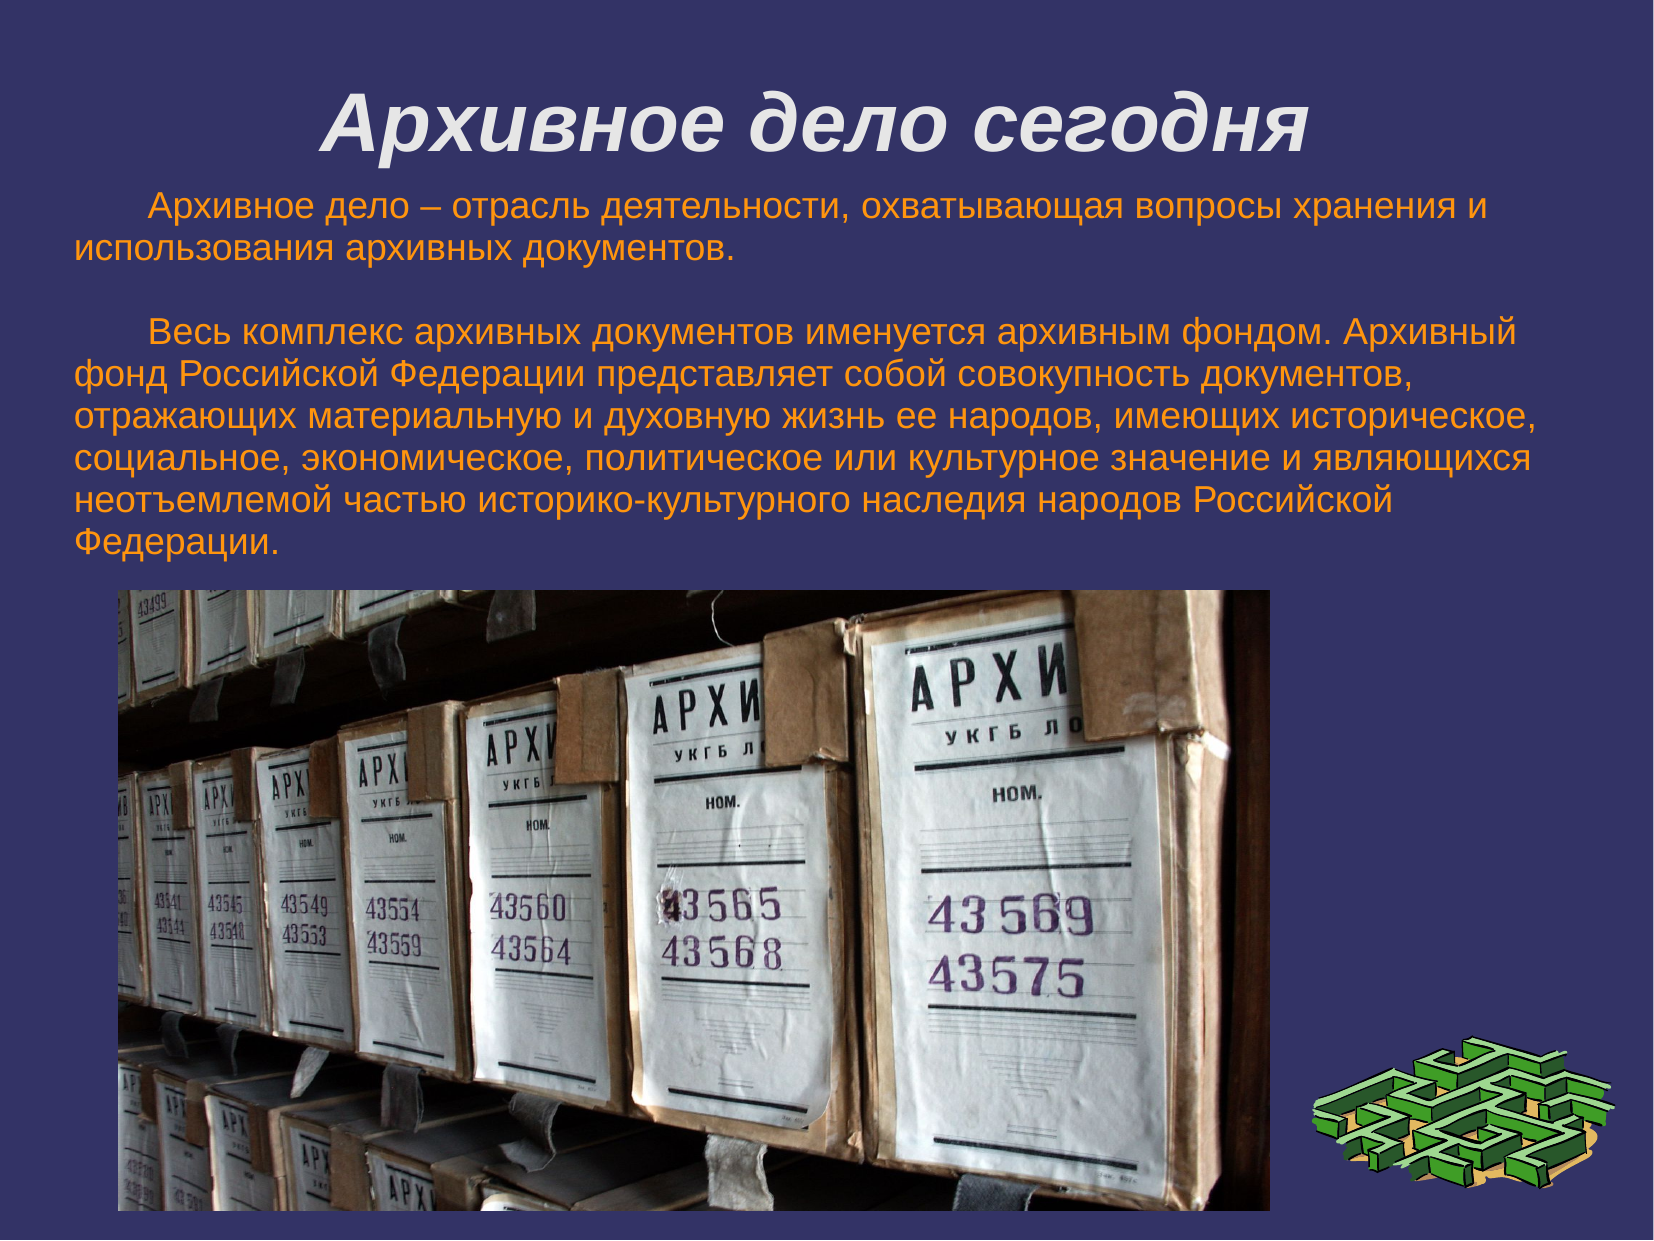

# Архивное дело сегодня
	Архивное дело – отрасль деятельности, охватывающая вопросы хранения и использования архивных документов.
	Весь комплекс архивных документов именуется архивным фондом. Архивный фонд Российской Федерации представляет собой совокупность документов, отражающих материальную и духовную жизнь ее народов, имеющих историческое, социальное, экономическое, политическое или культурное значение и являющихся неотъемлемой частью историко-культурного наследия народов Российской Федерации.